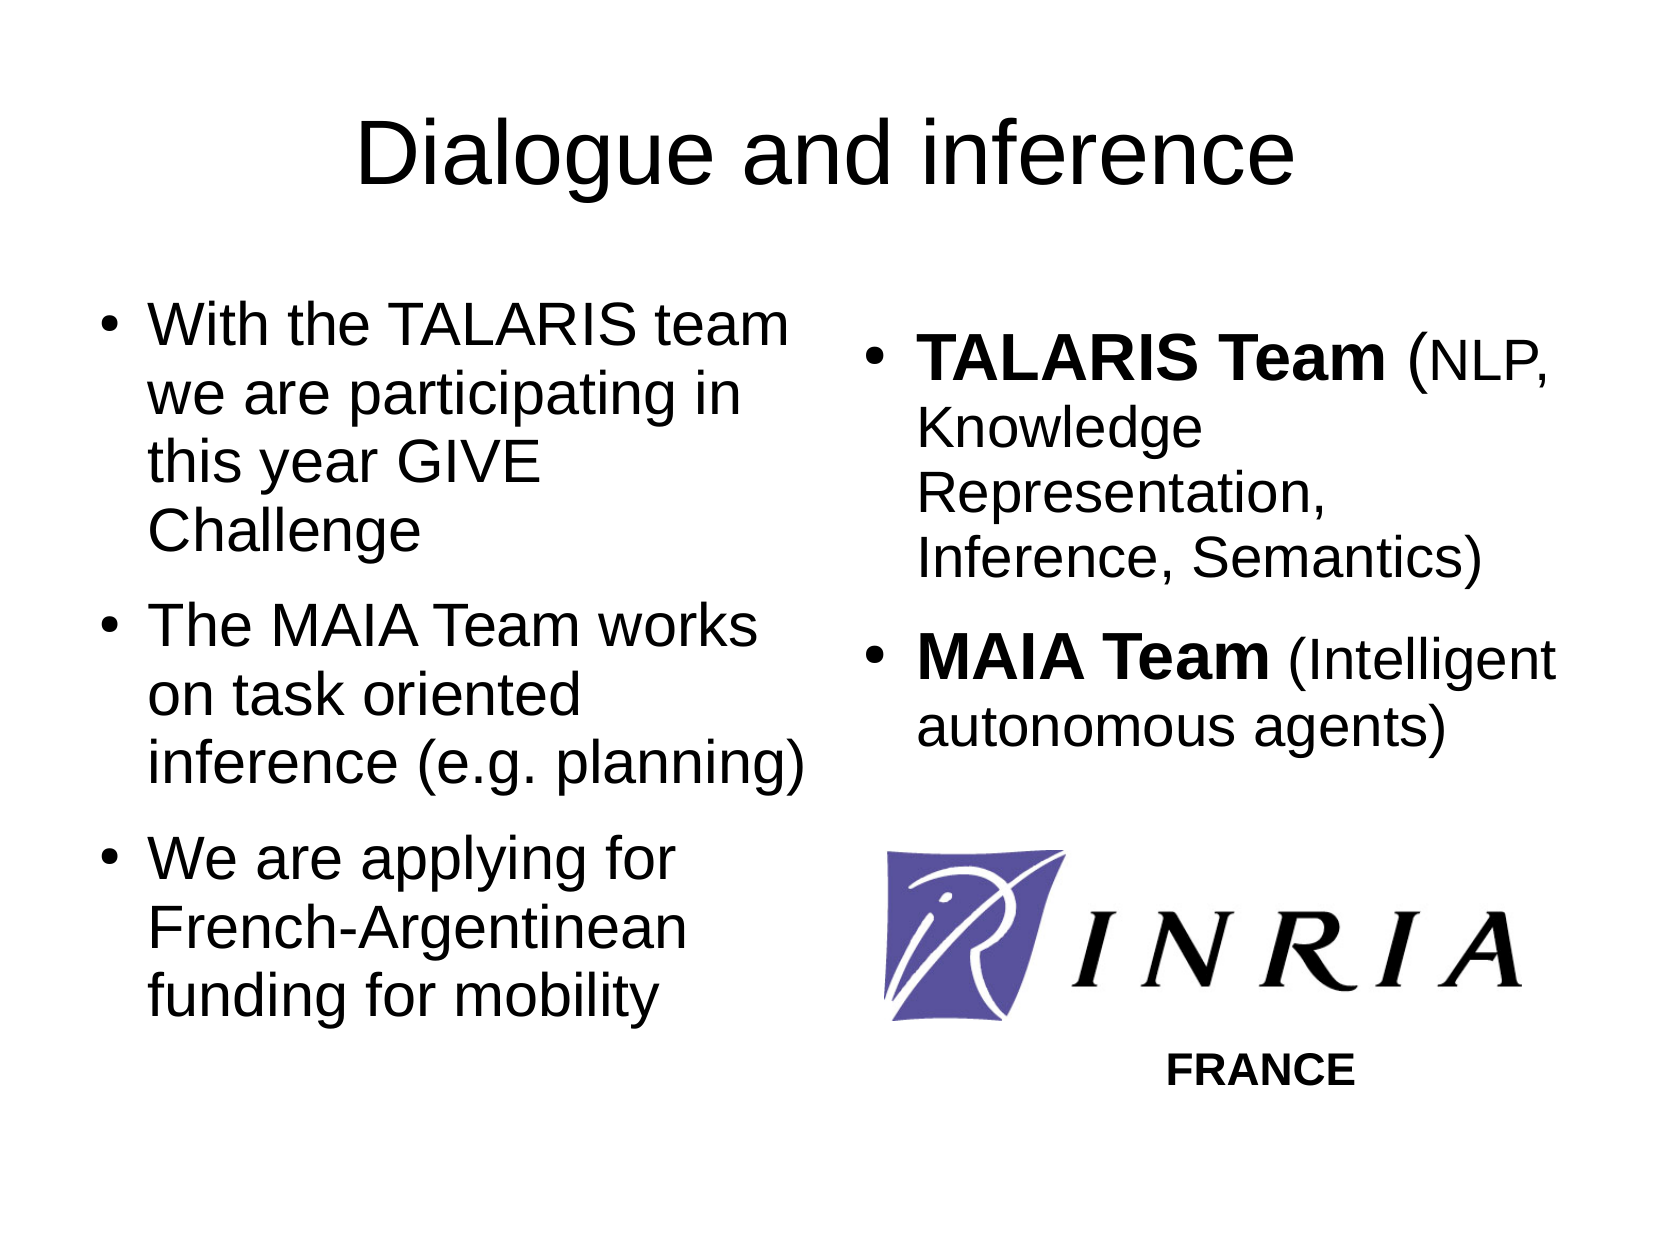

# Dialogue and inference
With the TALARIS team we are participating in this year GIVE Challenge
The MAIA Team works on task oriented inference (e.g. planning)
We are applying for French-Argentinean funding for mobility
TALARIS Team (NLP, Knowledge Representation, Inference, Semantics)
MAIA Team (Intelligent autonomous agents)
FRANCE